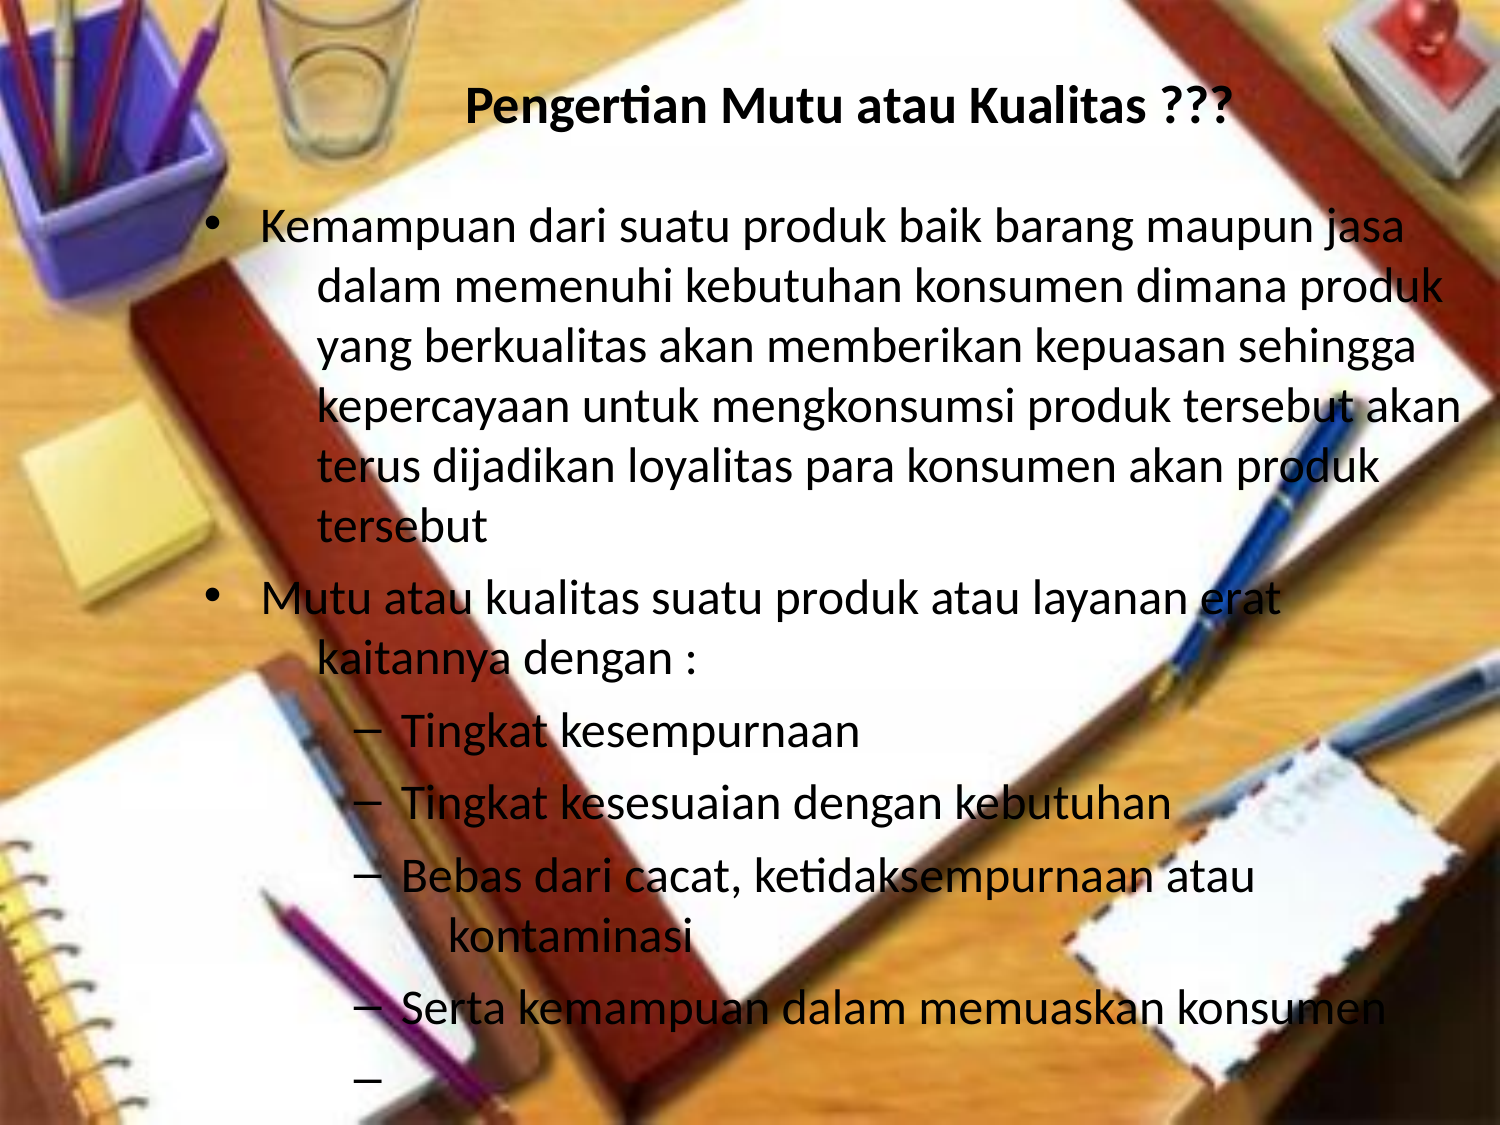

# Pengertian Mutu atau Kualitas ???
Kemampuan dari suatu produk baik barang maupun jasa dalam memenuhi kebutuhan konsumen dimana produk yang berkualitas akan memberikan kepuasan sehingga kepercayaan untuk mengkonsumsi produk tersebut akan terus dijadikan loyalitas para konsumen akan produk tersebut
Mutu atau kualitas suatu produk atau layanan erat kaitannya dengan :
Tingkat kesempurnaan
Tingkat kesesuaian dengan kebutuhan
Bebas dari cacat, ketidaksempurnaan atau kontaminasi
Serta kemampuan dalam memuaskan konsumen